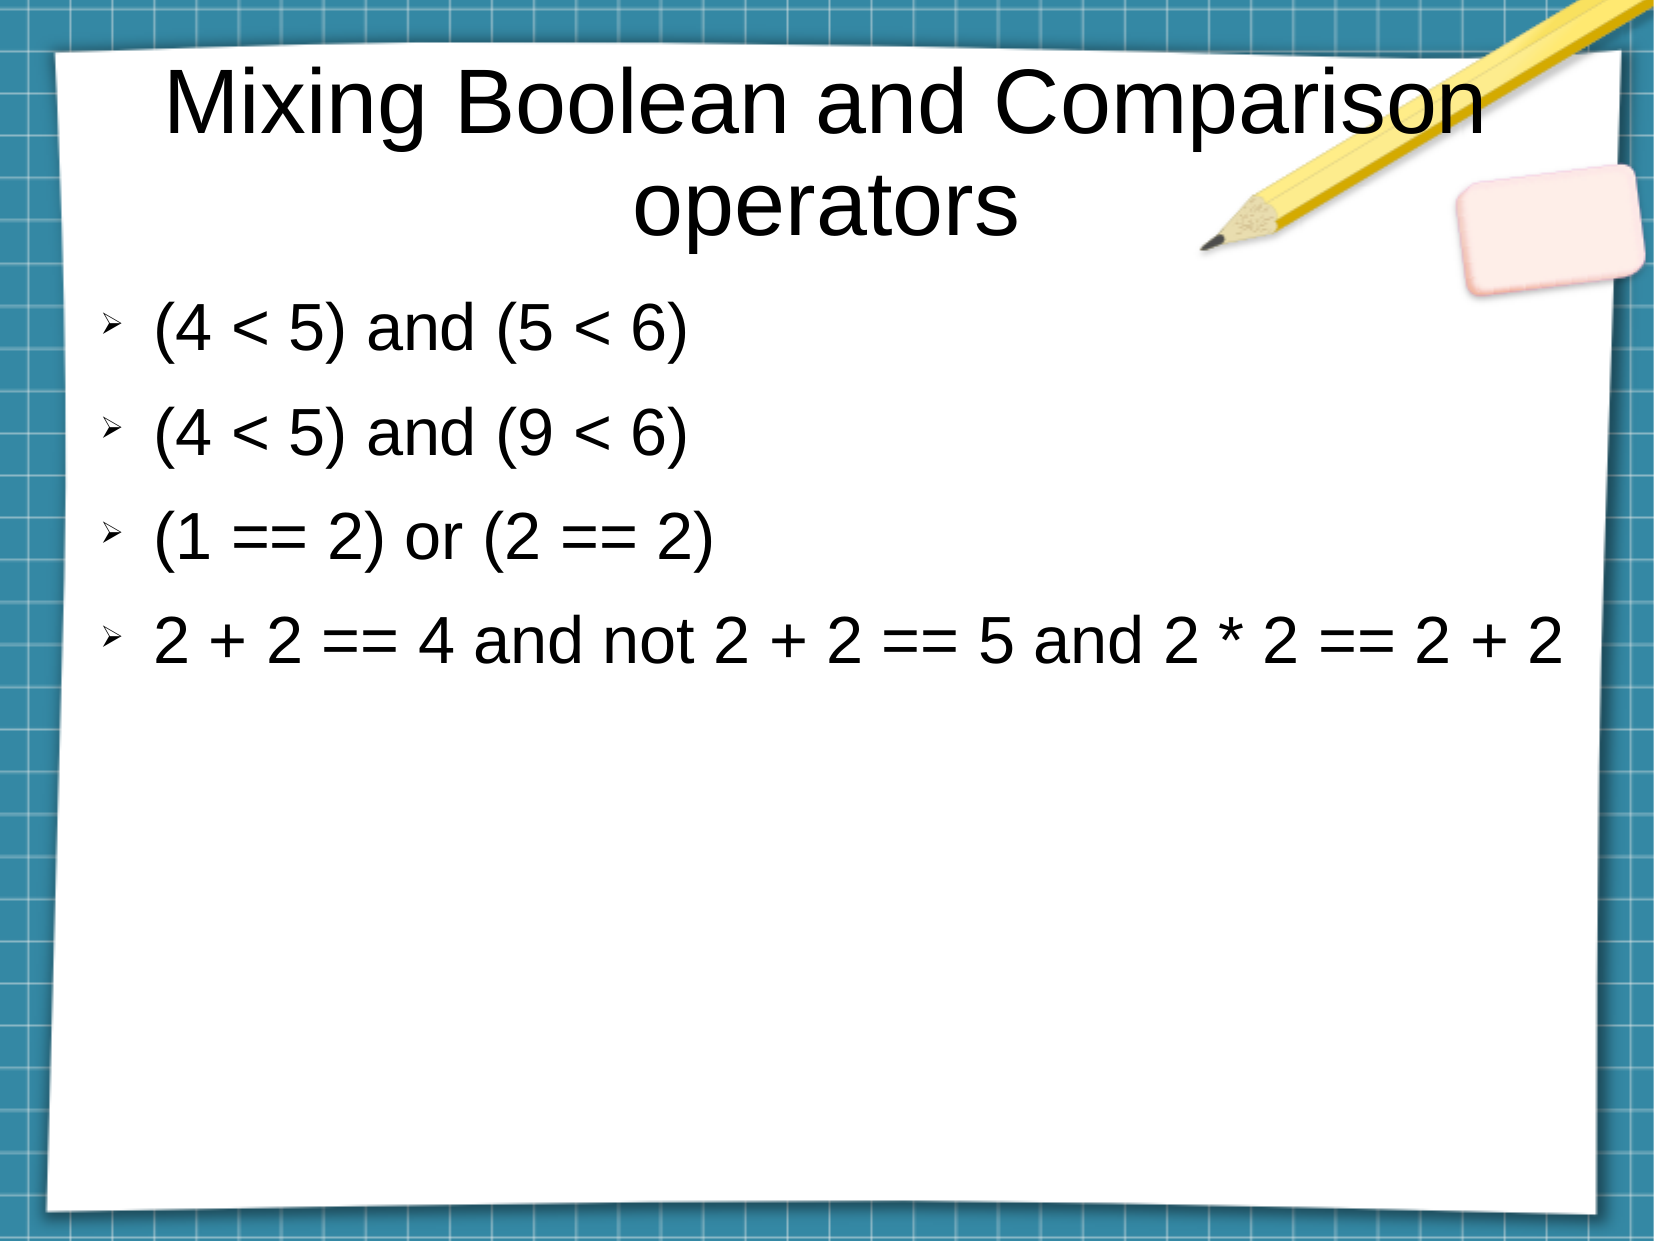

# Mixing Boolean and Comparison operators
(4 < 5) and (5 < 6)
(4 < 5) and (9 < 6)
(1 == 2) or (2 == 2)
2 + 2 == 4 and not 2 + 2 == 5 and 2 * 2 == 2 + 2